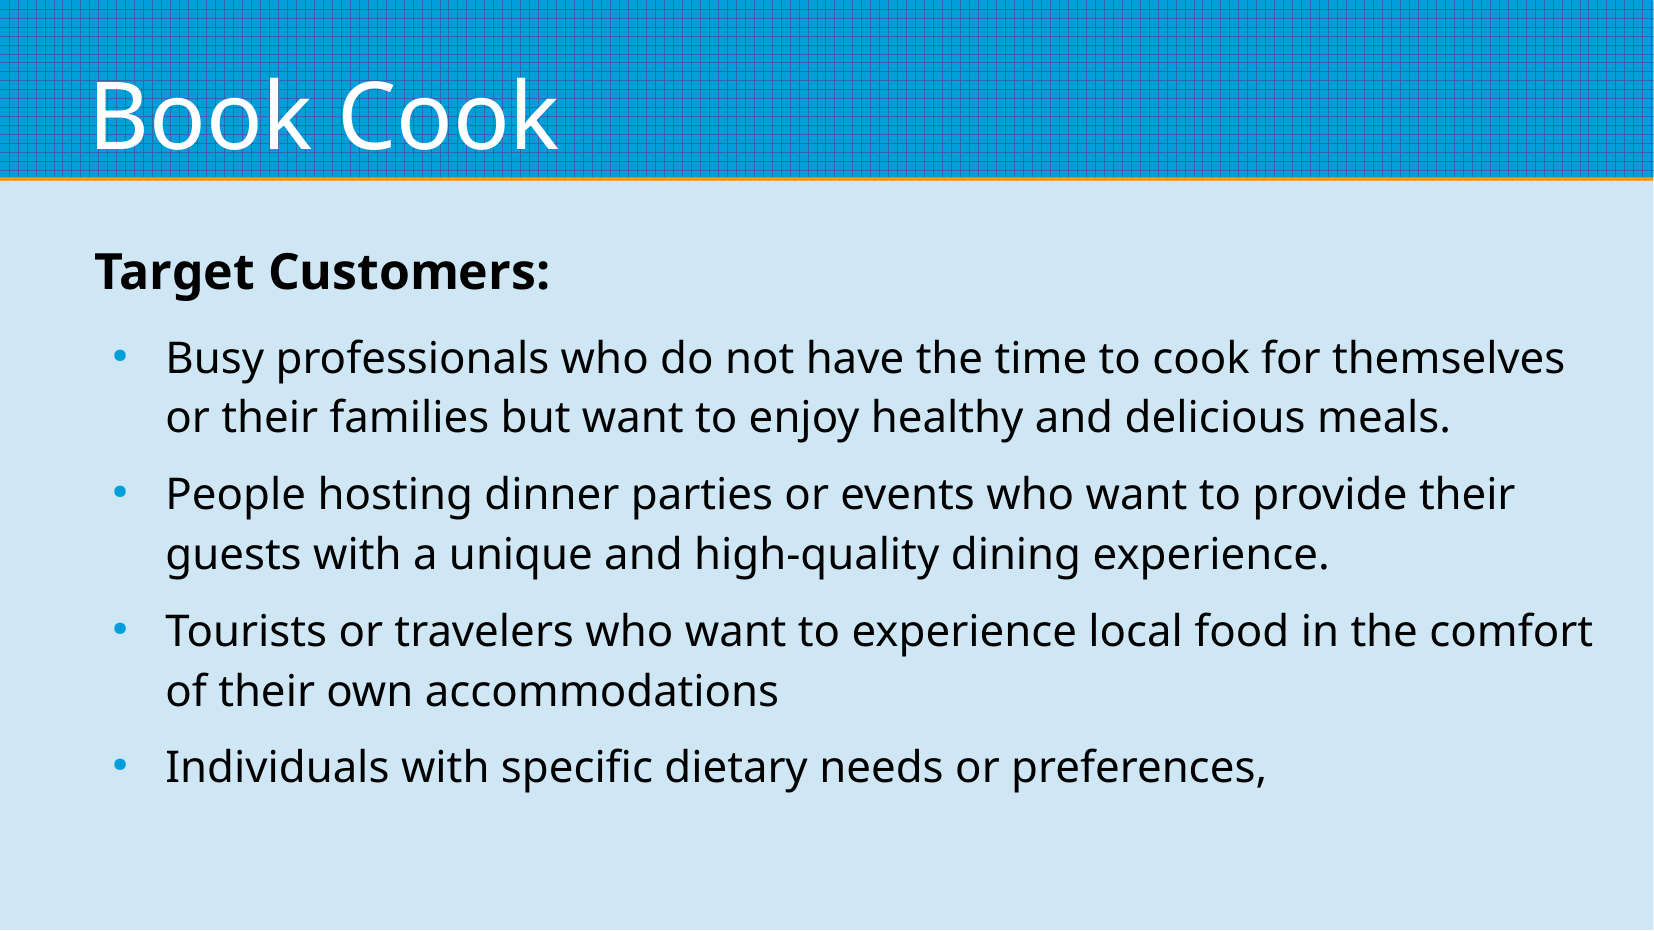

# Book Cook
Target Customers:
Busy professionals who do not have the time to cook for themselves or their families but want to enjoy healthy and delicious meals.
People hosting dinner parties or events who want to provide their guests with a unique and high-quality dining experience.
Tourists or travelers who want to experience local food in the comfort of their own accommodations
Individuals with specific dietary needs or preferences,